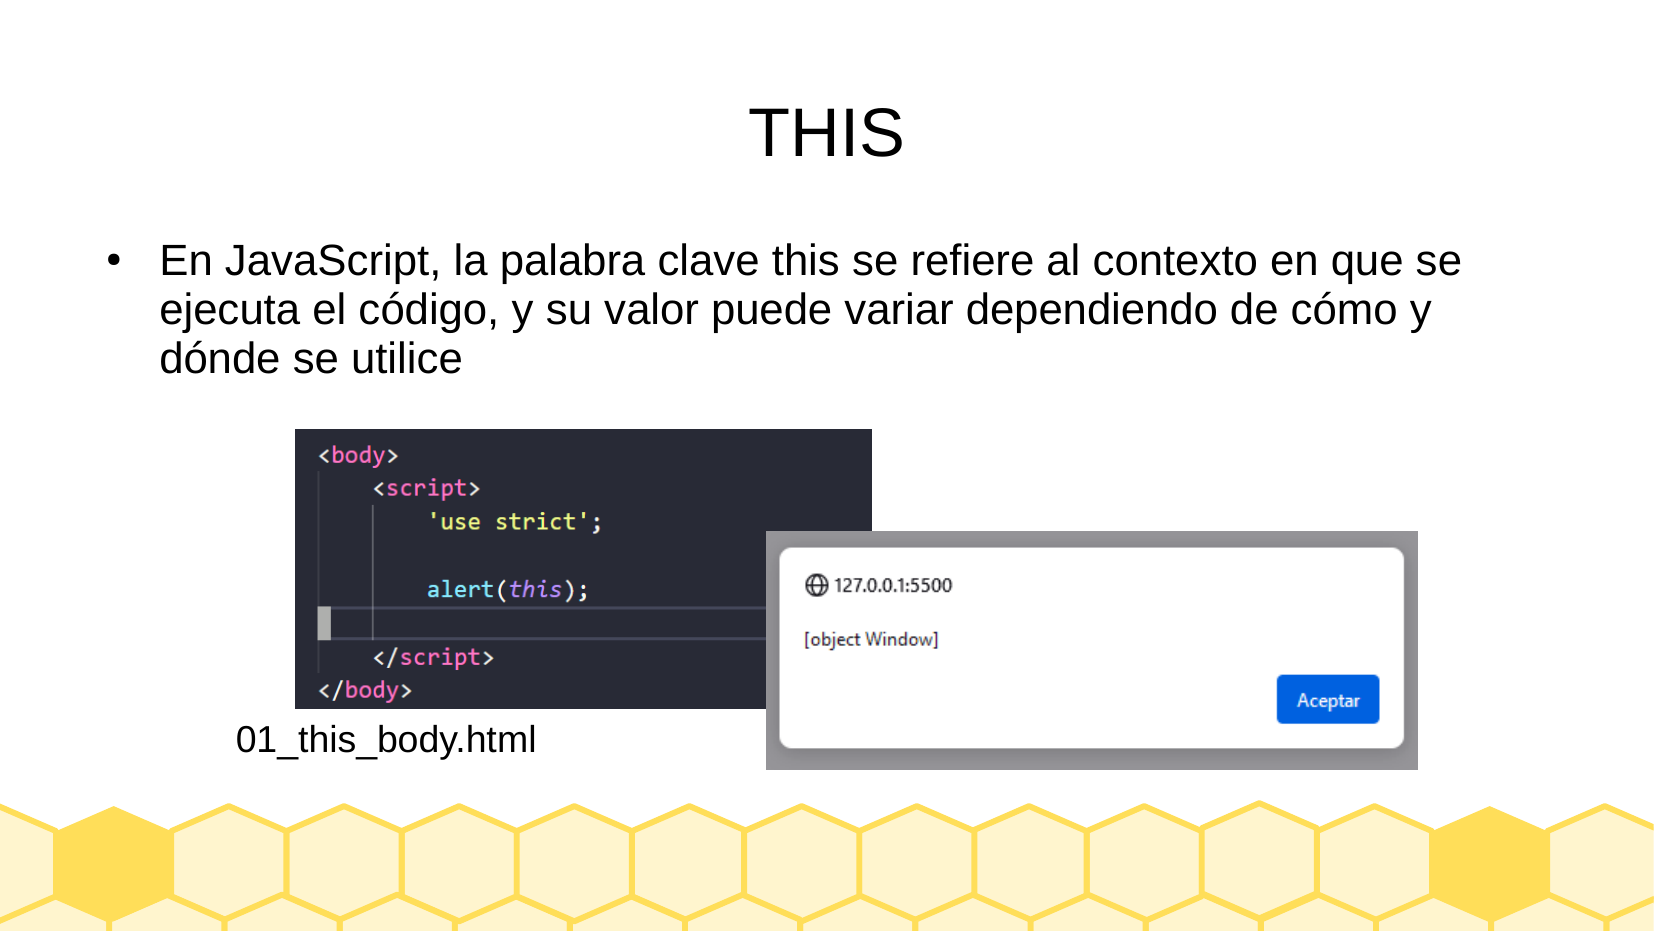

# THIS
En JavaScript, la palabra clave this se refiere al contexto en que se ejecuta el código, y su valor puede variar dependiendo de cómo y dónde se utilice
01_this_body.html